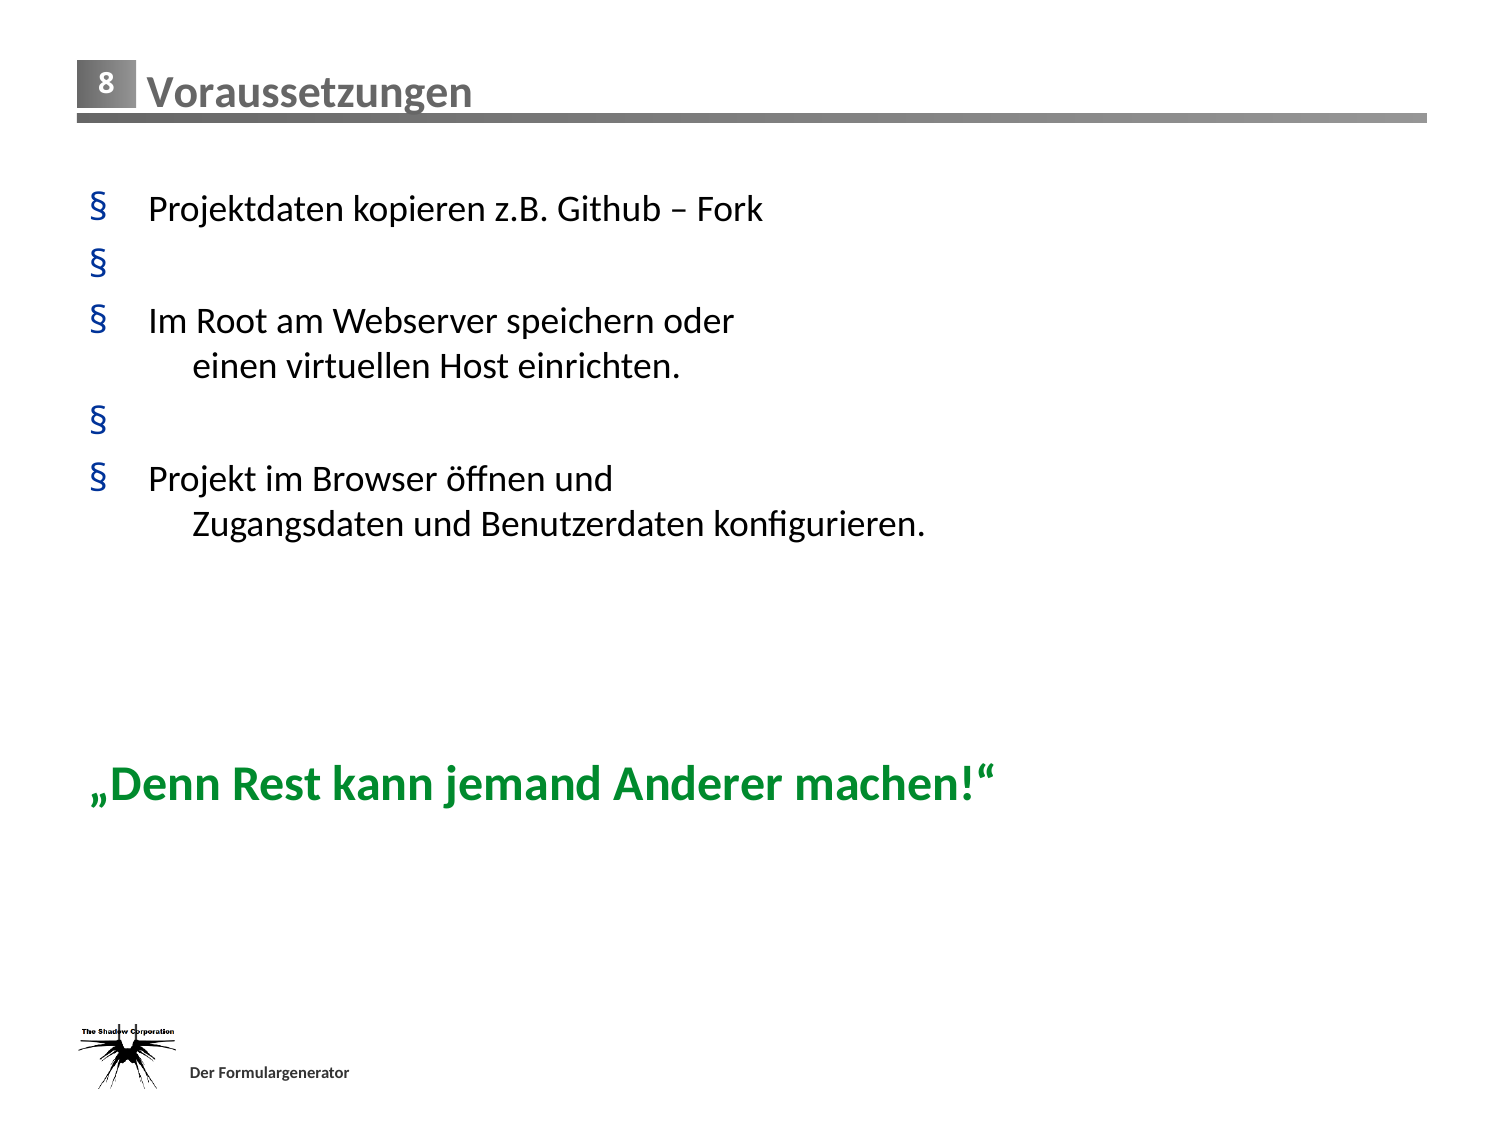

# Voraussetzungen
	Projektdaten kopieren z.B. Github – Fork
 	Im Root am Webserver speichern oder
		einen virtuellen Host einrichten.
 	Projekt im Browser öffnen und
		Zugangsdaten und Benutzerdaten konfigurieren.
„Denn Rest kann jemand Anderer machen!“